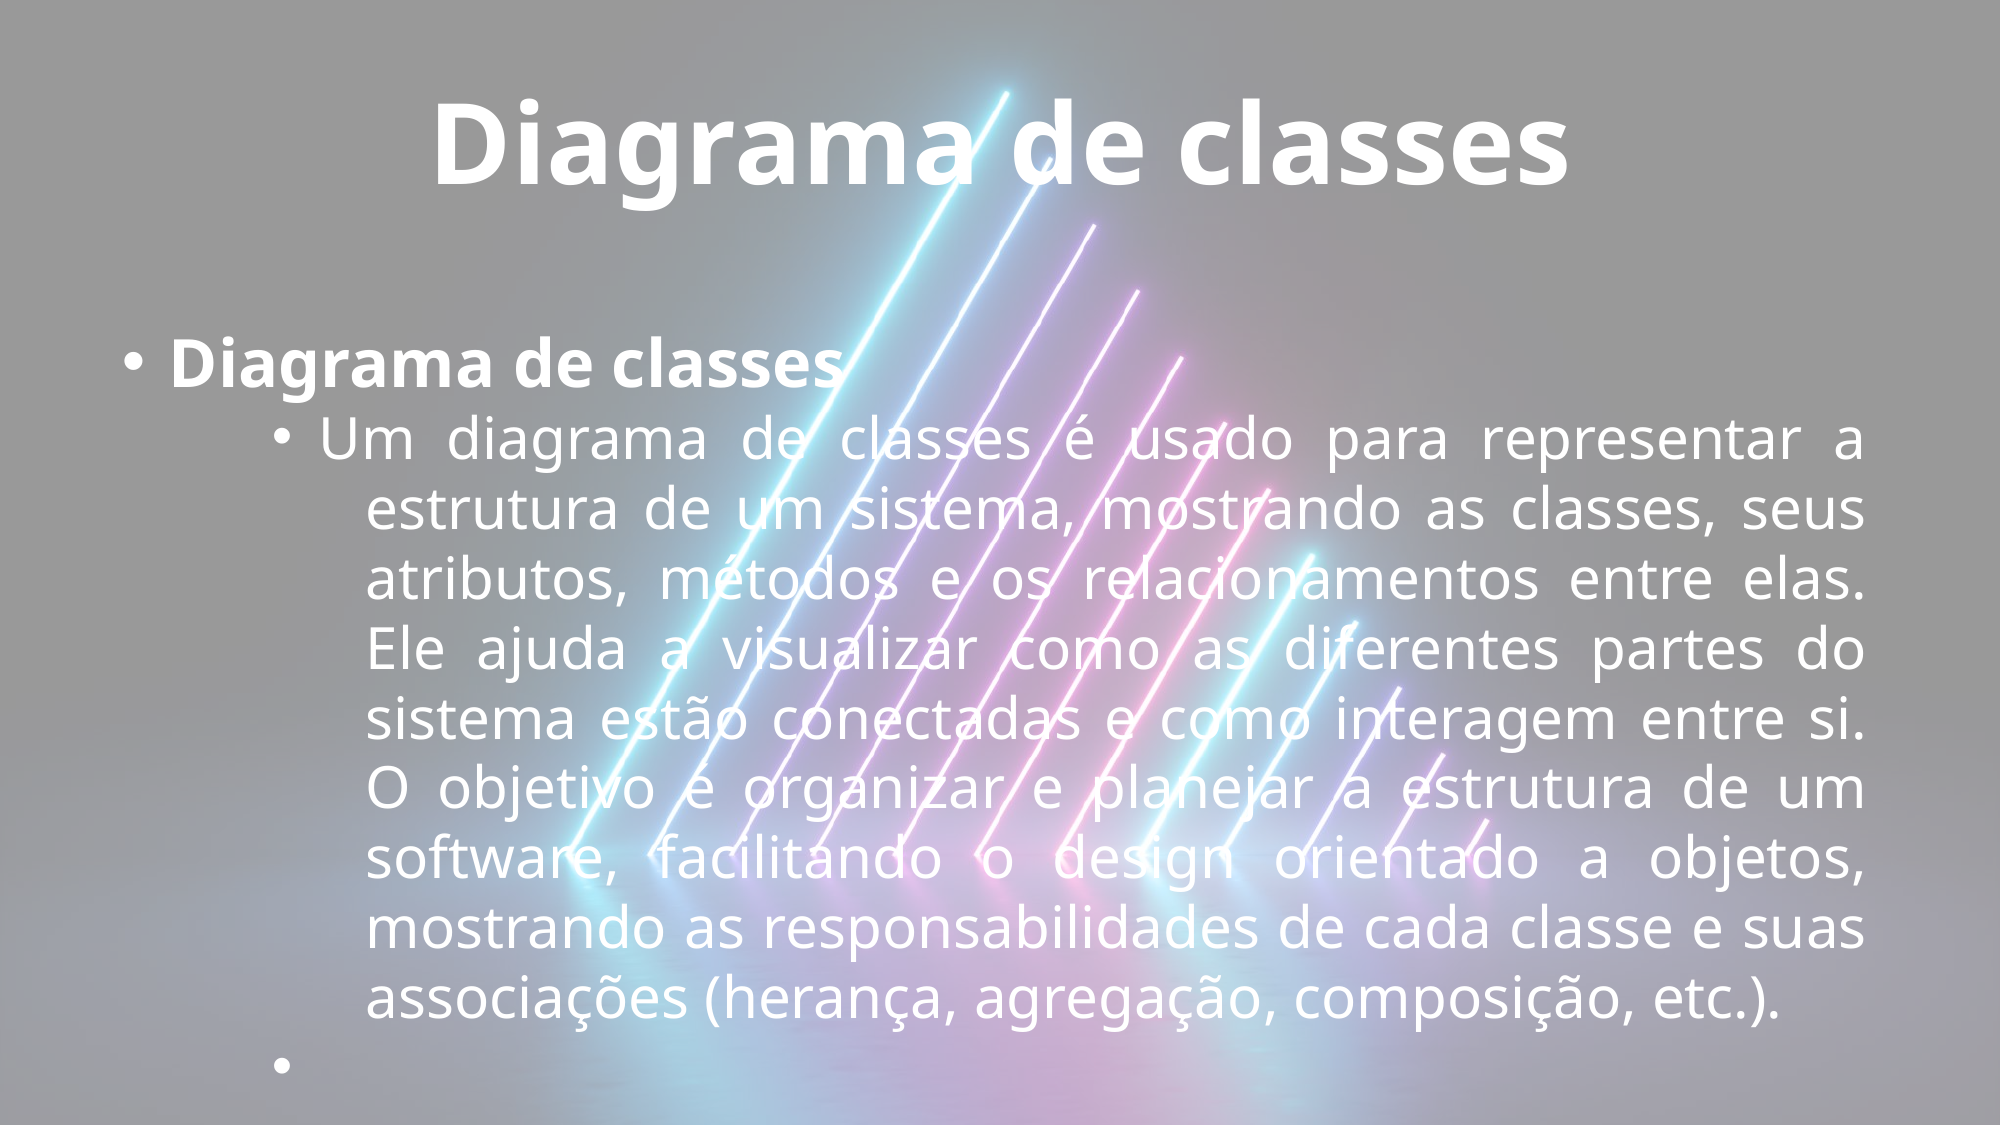

Diagrama de classes
Diagrama de classes
Um diagrama de classes é usado para representar a estrutura de um sistema, mostrando as classes, seus atributos, métodos e os relacionamentos entre elas. Ele ajuda a visualizar como as diferentes partes do sistema estão conectadas e como interagem entre si. O objetivo é organizar e planejar a estrutura de um software, facilitando o design orientado a objetos, mostrando as responsabilidades de cada classe e suas associações (herança, agregação, composição, etc.).